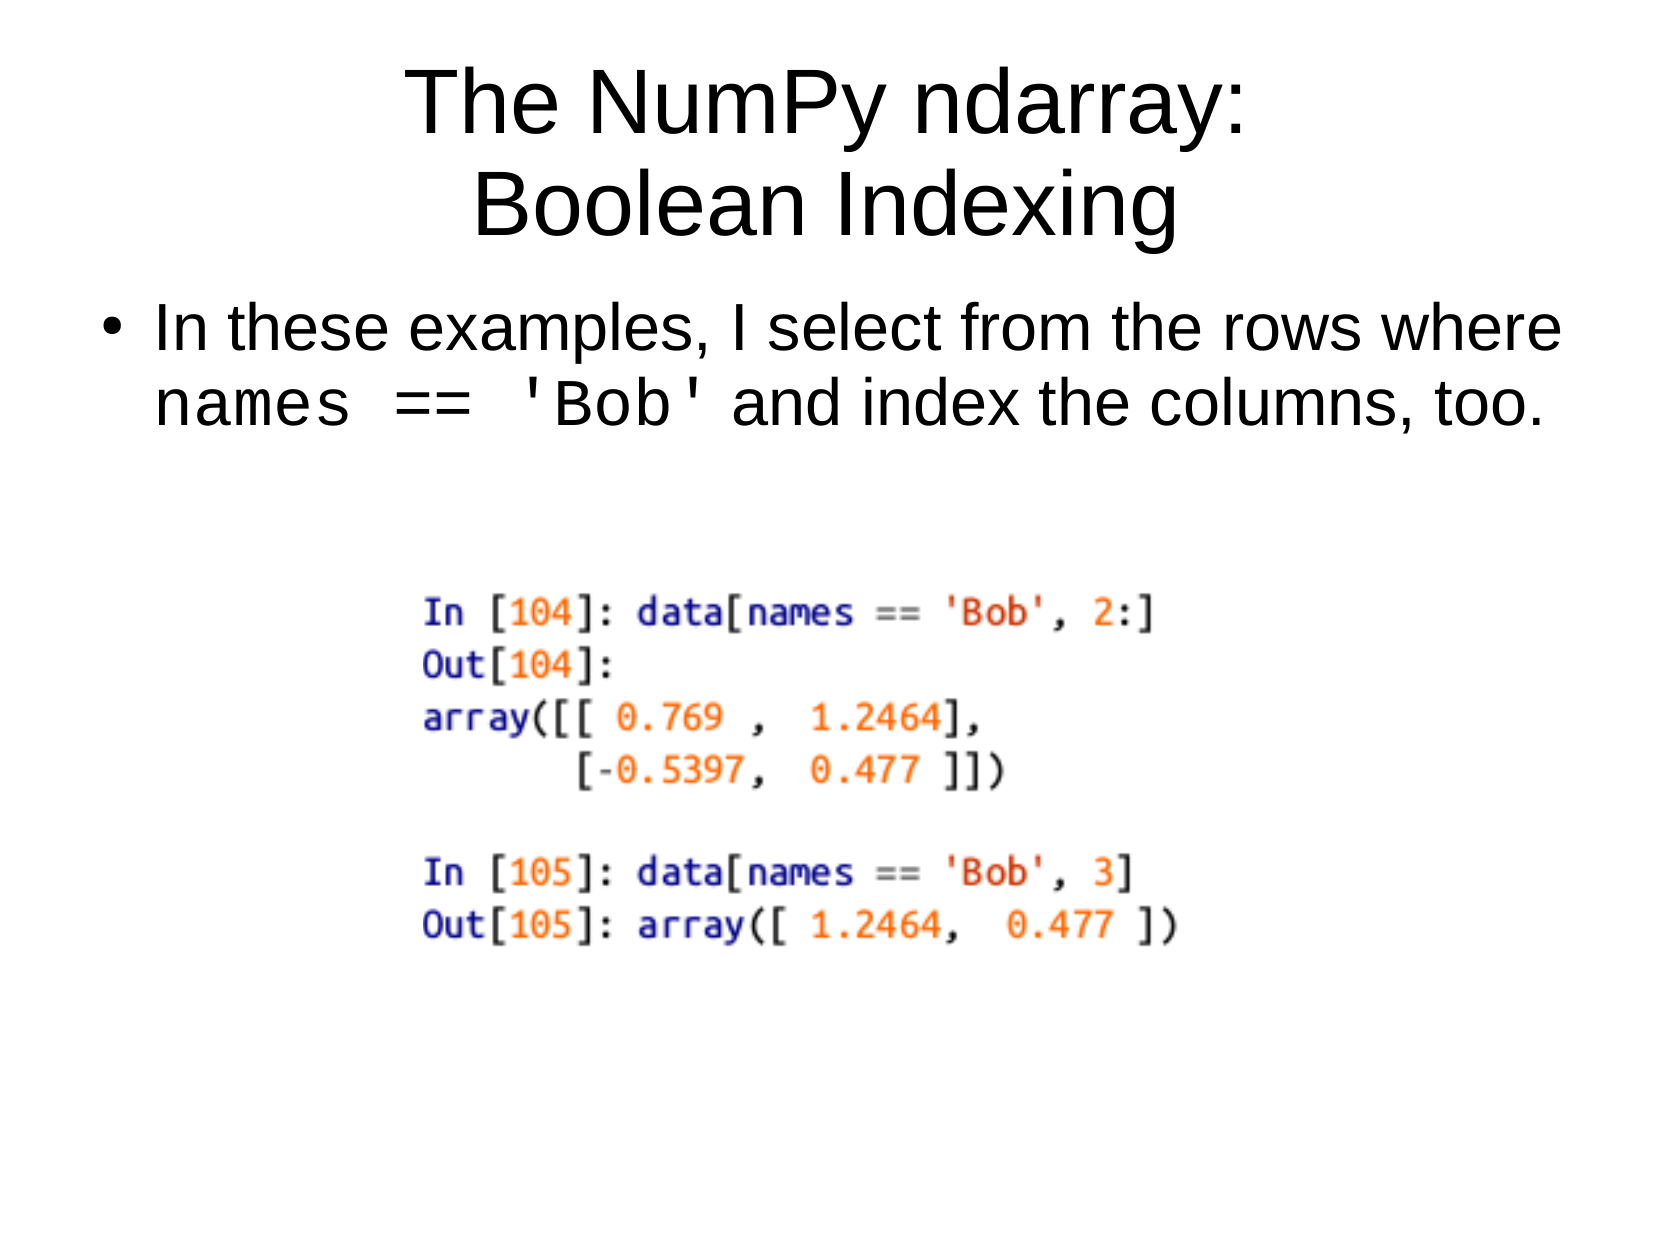

# The NumPy ndarray: Boolean Indexing
In these examples, I select from the rows where names == 'Bob' and index the columns, too.